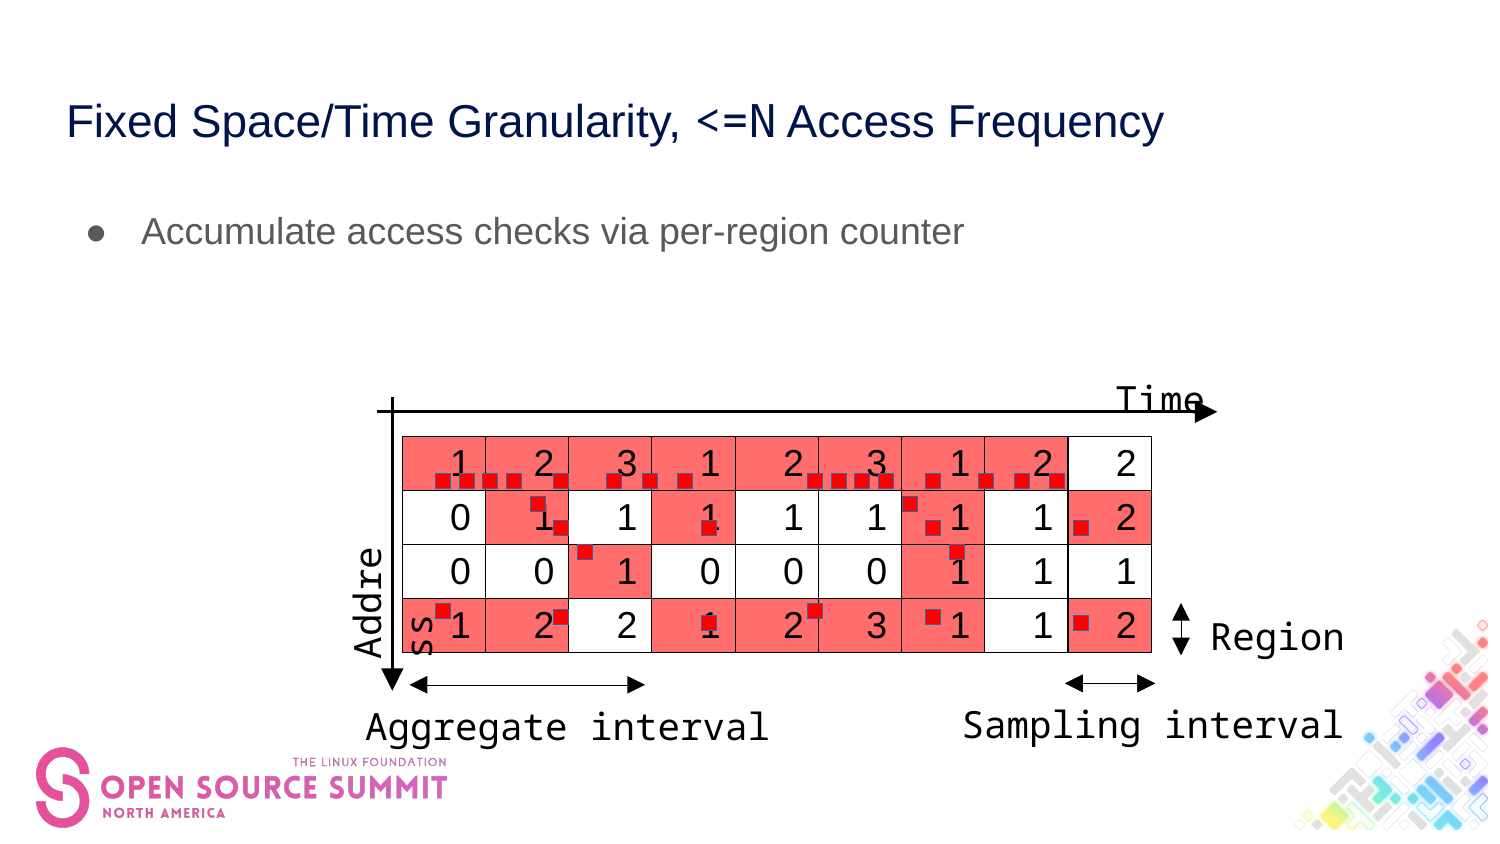

# Fixed Space/Time Granularity, <=N Access Frequency
Accumulate access checks via per-region counter
Time
| 1 | 2 | 3 | 1 | 2 | 3 | 1 | 2 | 2 |
| --- | --- | --- | --- | --- | --- | --- | --- | --- |
| 0 | 1 | 1 | 1 | 1 | 1 | 1 | 1 | 2 |
| 0 | 0 | 1 | 0 | 0 | 0 | 1 | 1 | 1 |
| 1 | 2 | 2 | 1 | 2 | 3 | 1 | 1 | 2 |
Address
Region
Sampling interval
Aggregate interval